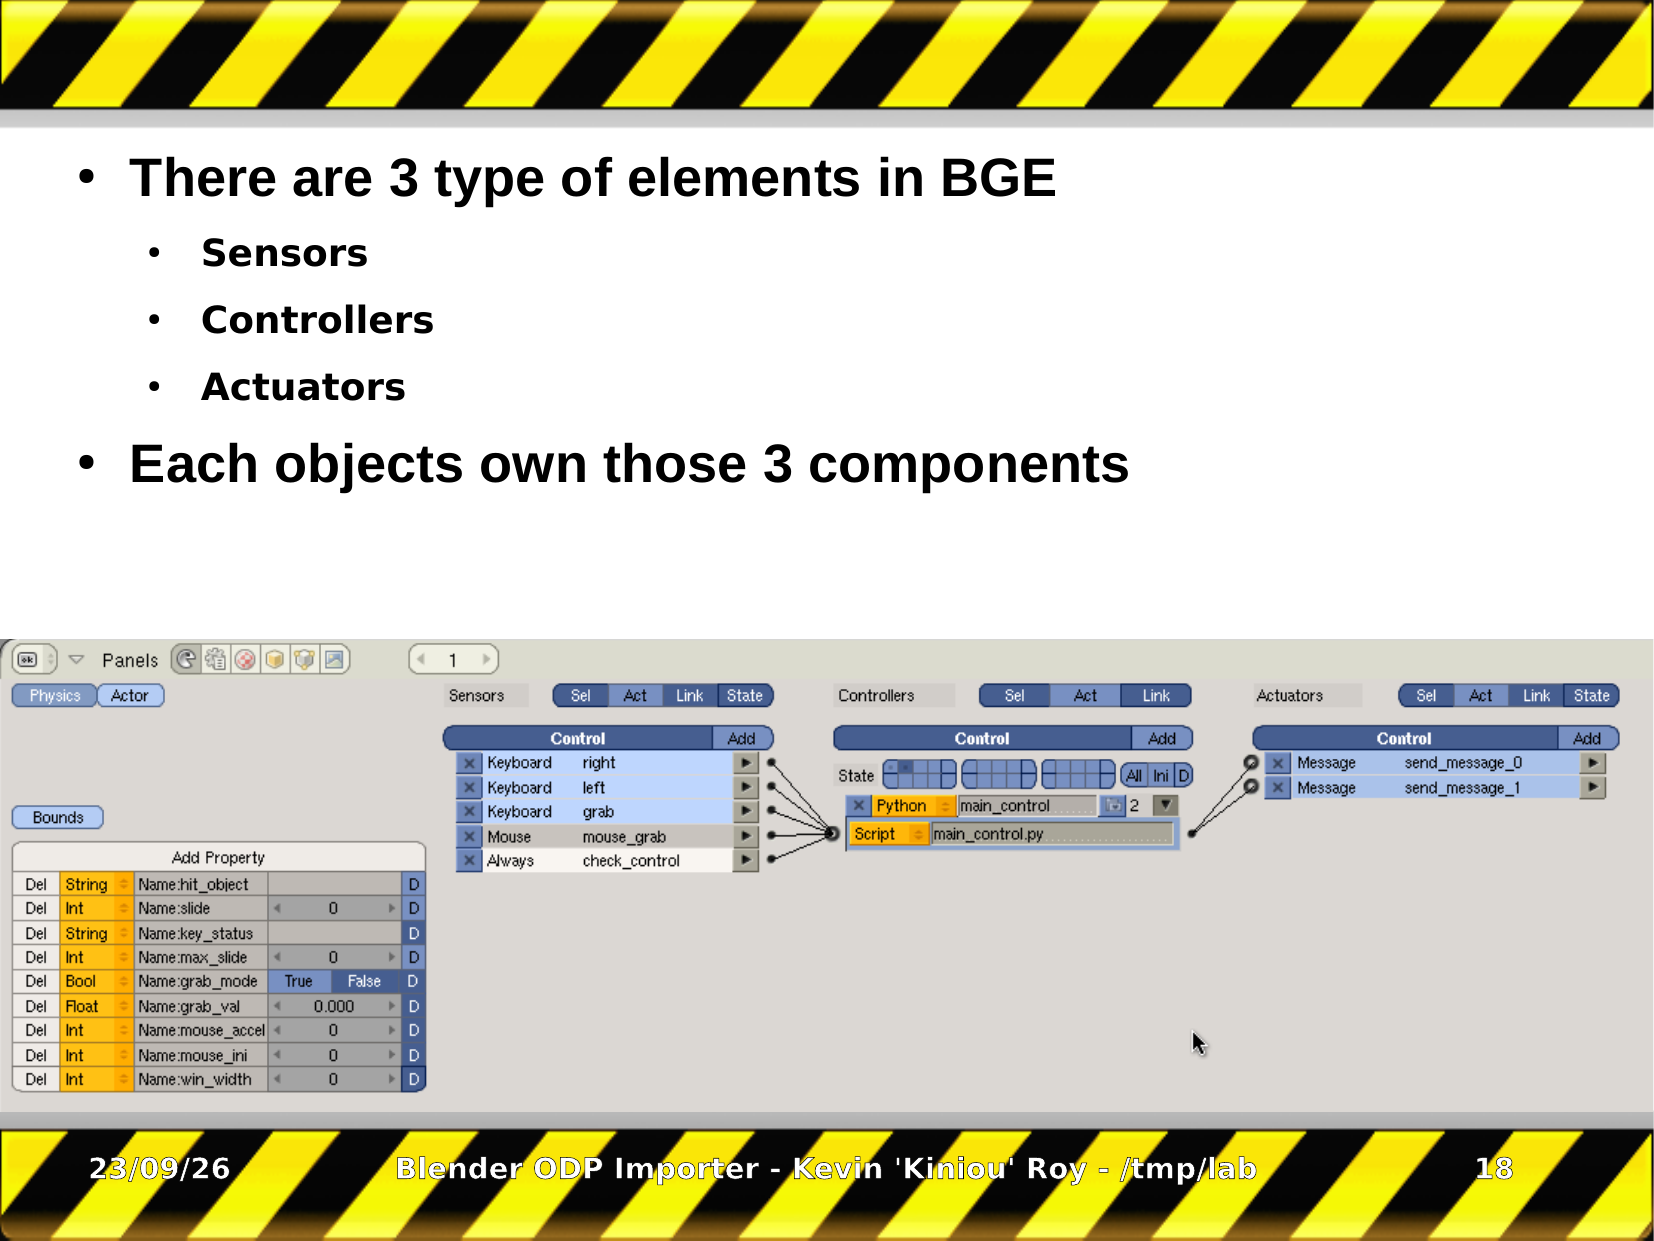

# Components
There are 3 type of elements in BGE
Sensors
Controllers
Actuators
Each objects own those 3 components
Blender ODP Importer - Kevin 'Kiniou' Roy - /tmp/lab
18